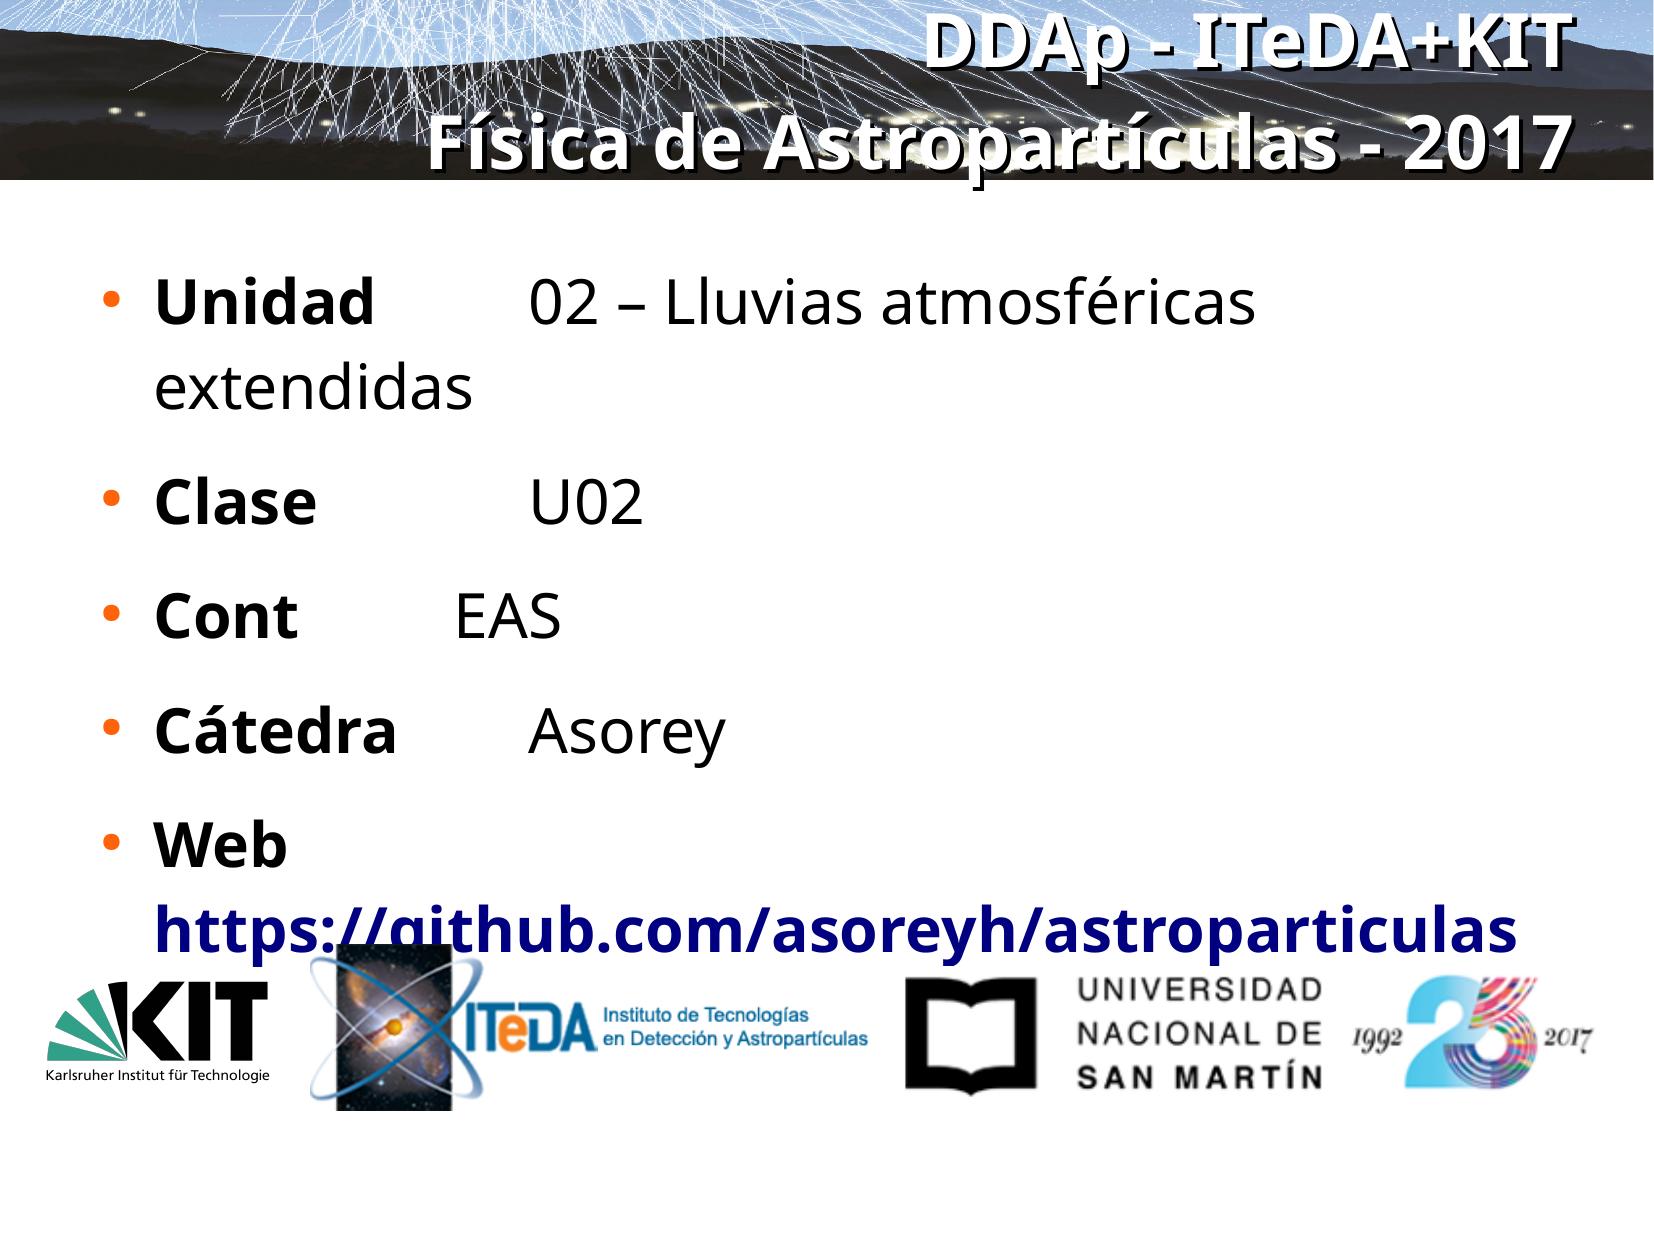

# DDAp - ITeDA+KIT Física de Astropartículas - 2017
Unidad 		02 – Lluvias atmosféricas extendidas
Clase			U02
Cont			EAS
Cátedra		Asorey
Web https://github.com/asoreyh/astroparticulas